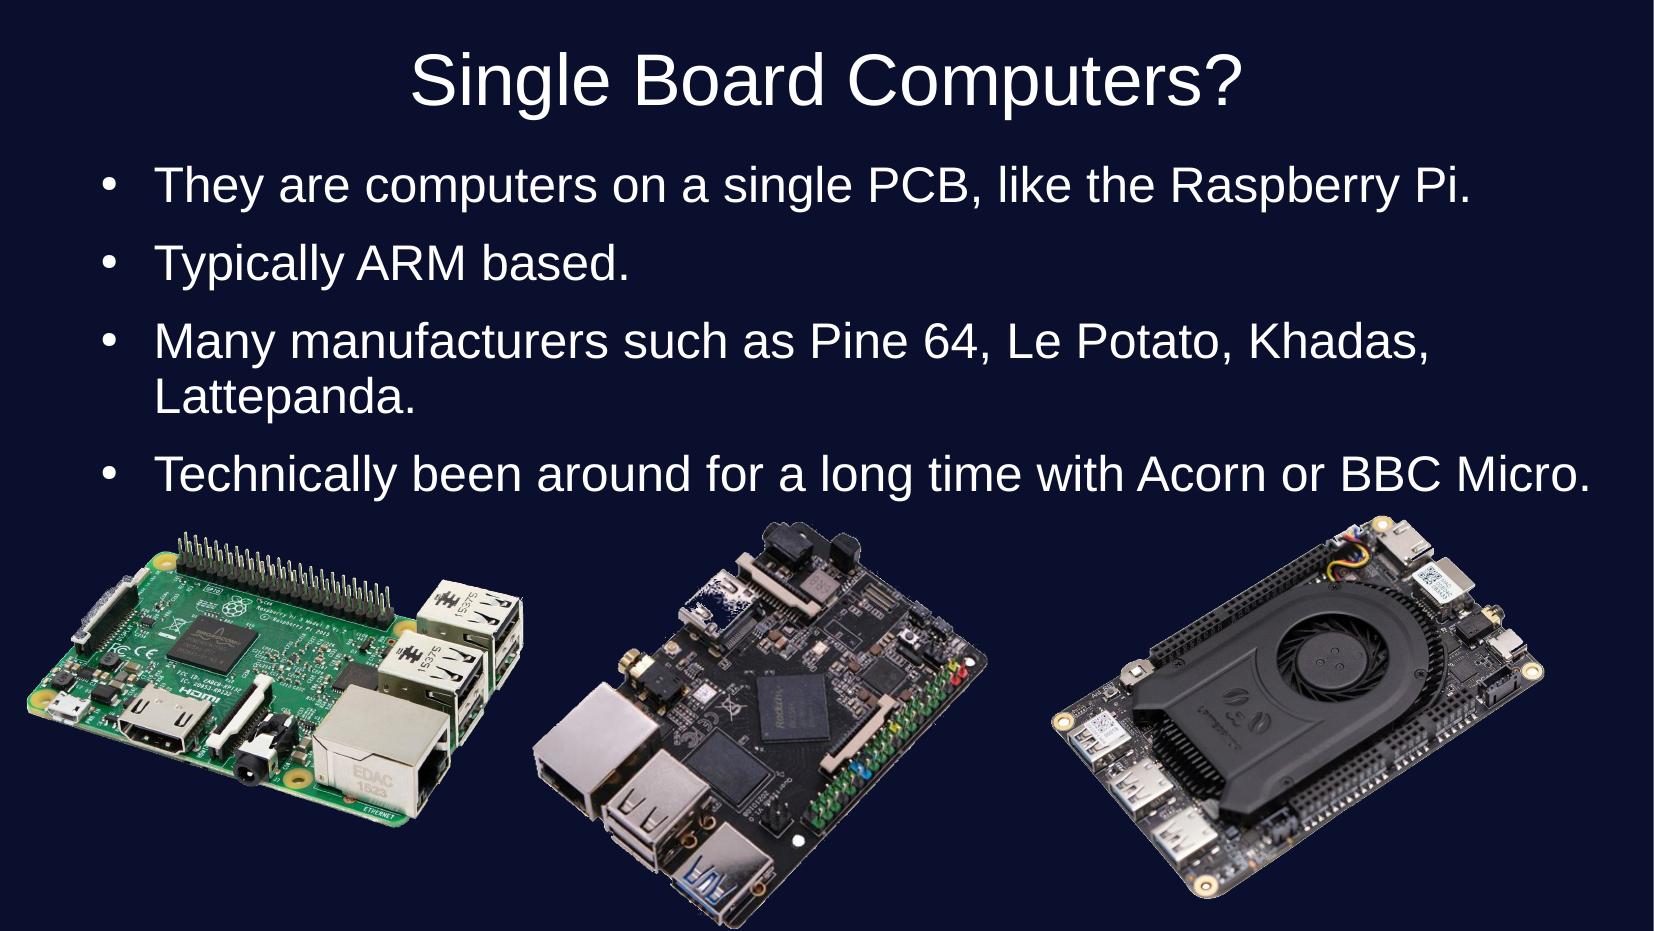

# Single Board Computers?
They are computers on a single PCB, like the Raspberry Pi.
Typically ARM based.
Many manufacturers such as Pine 64, Le Potato, Khadas, Lattepanda.
Technically been around for a long time with Acorn or BBC Micro.